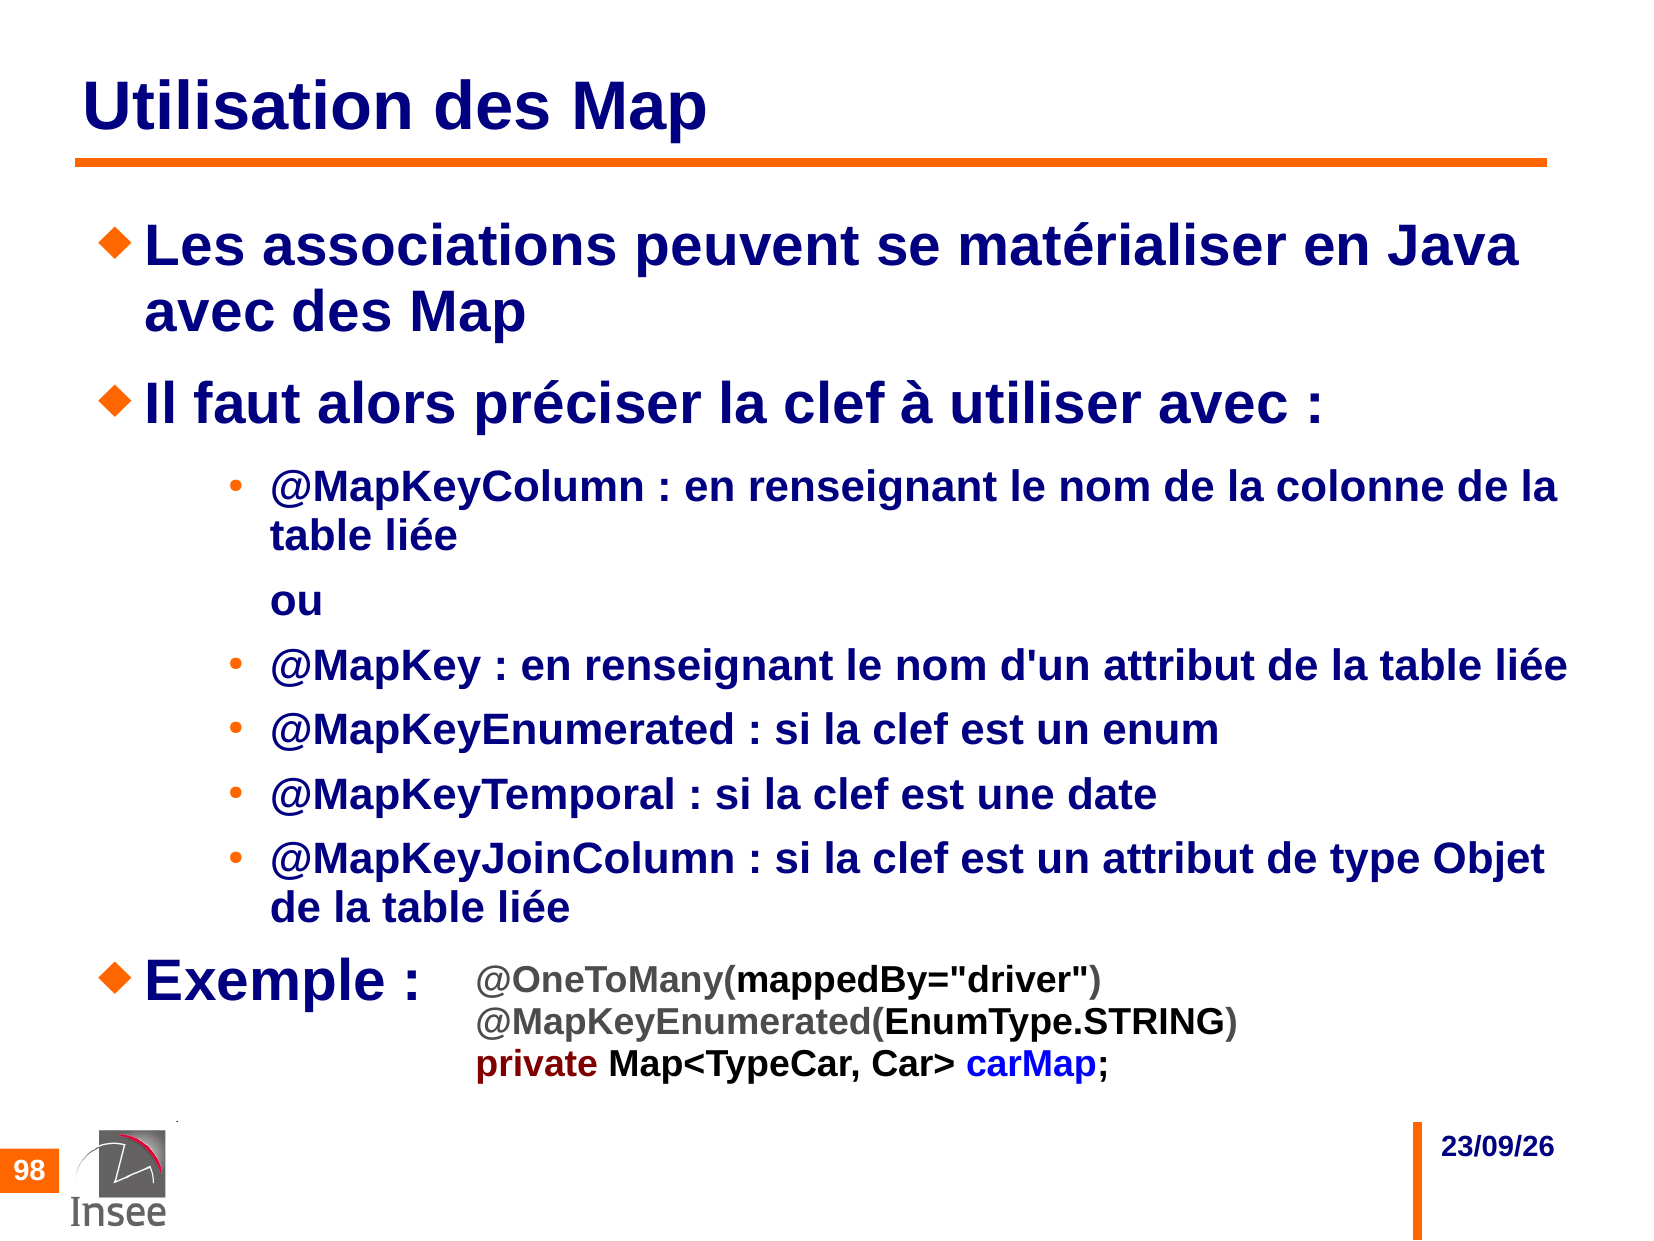

# Utilisation des Map
Les associations peuvent se matérialiser en Java avec des Map
Il faut alors préciser la clef à utiliser avec :
@MapKeyColumn : en renseignant le nom de la colonne de la table liée
ou
@MapKey : en renseignant le nom d'un attribut de la table liée
@MapKeyEnumerated : si la clef est un enum
@MapKeyTemporal : si la clef est une date
@MapKeyJoinColumn : si la clef est un attribut de type Objet de la table liée
Exemple :
@OneToMany(mappedBy="driver") @MapKeyEnumerated(EnumType.STRING)
private Map<TypeCar, Car> carMap;
98